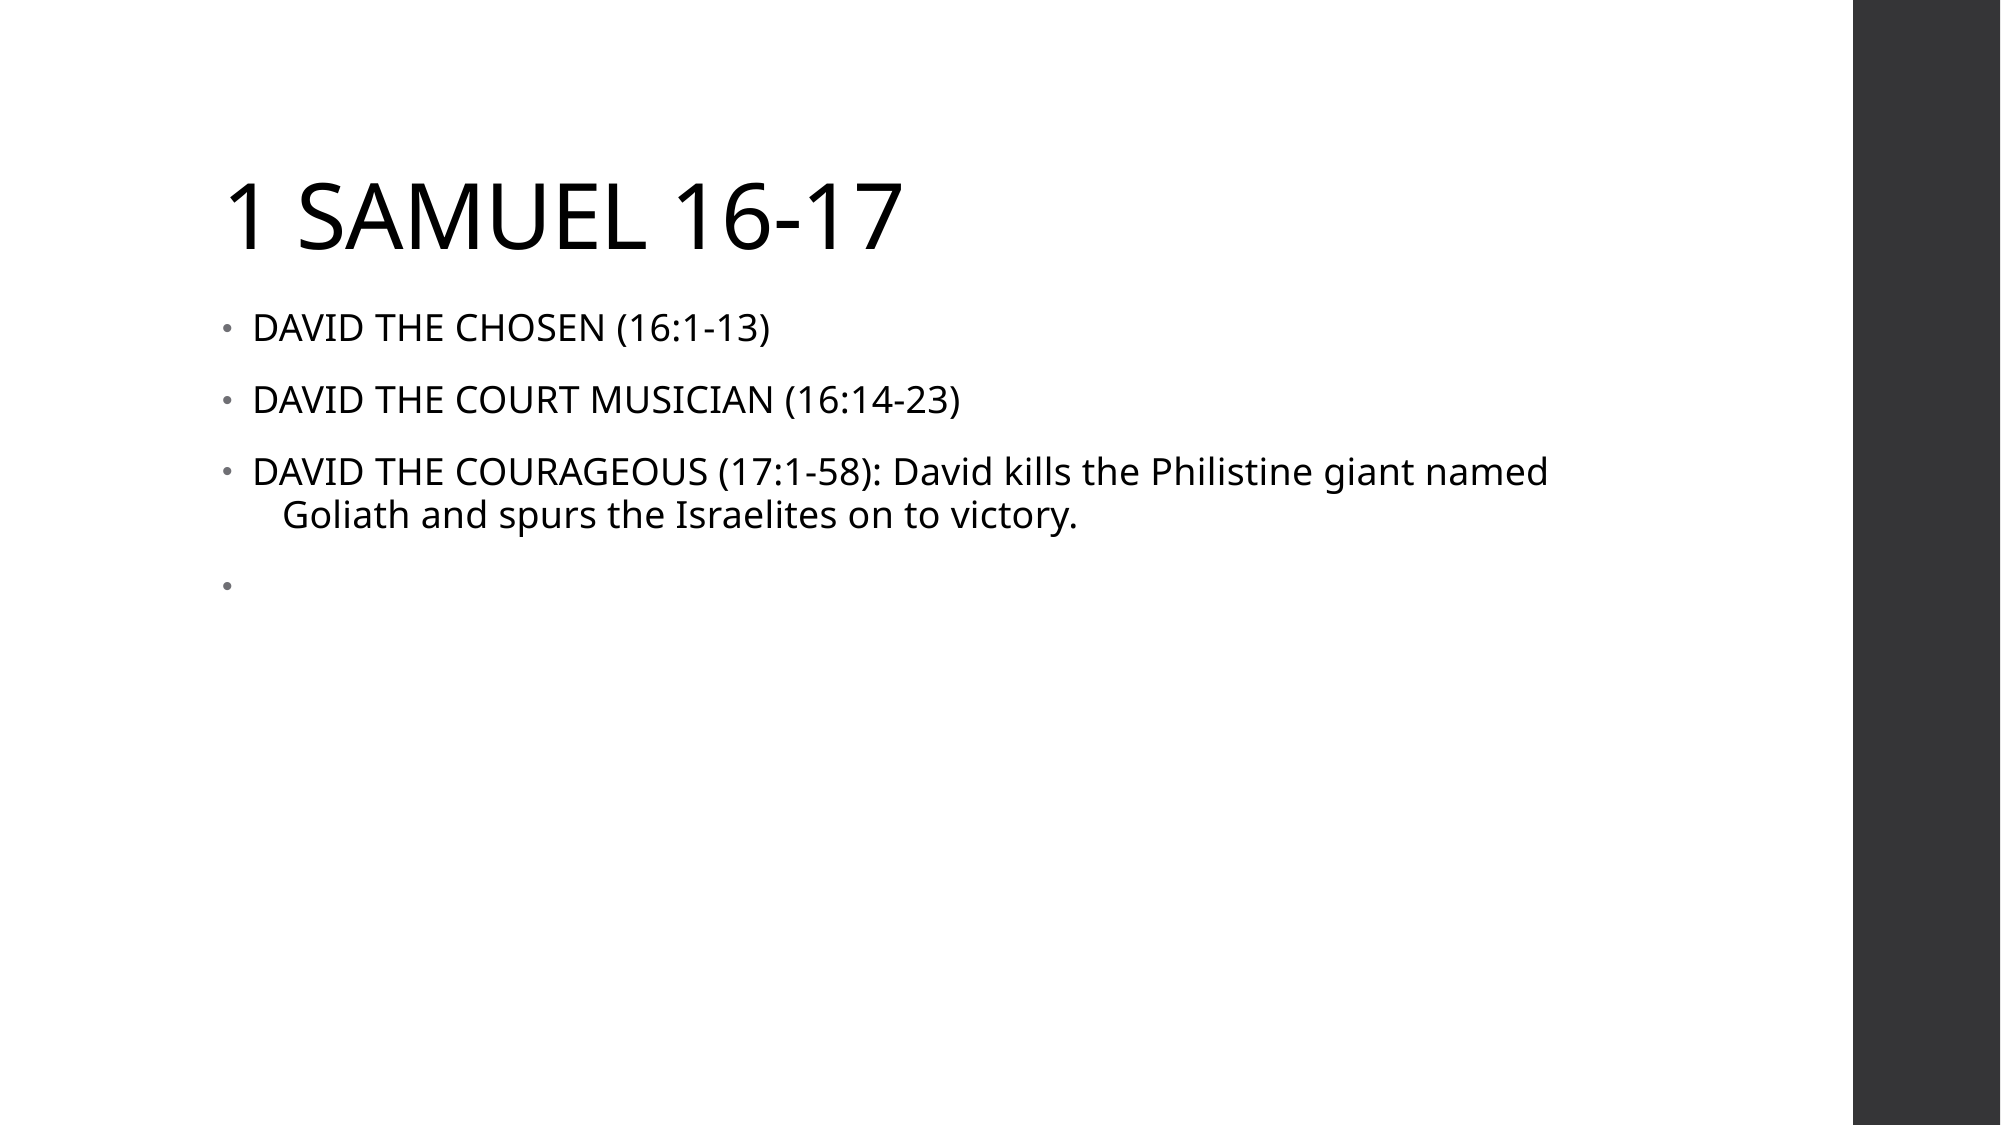

# 1 SAMUEL 16-17
DAVID THE CHOSEN (16:1-13)
DAVID THE COURT MUSICIAN (16:14-23)
DAVID THE COURAGEOUS (17:1-58): David kills the Philistine giant named Goliath and spurs the Israelites on to victory.